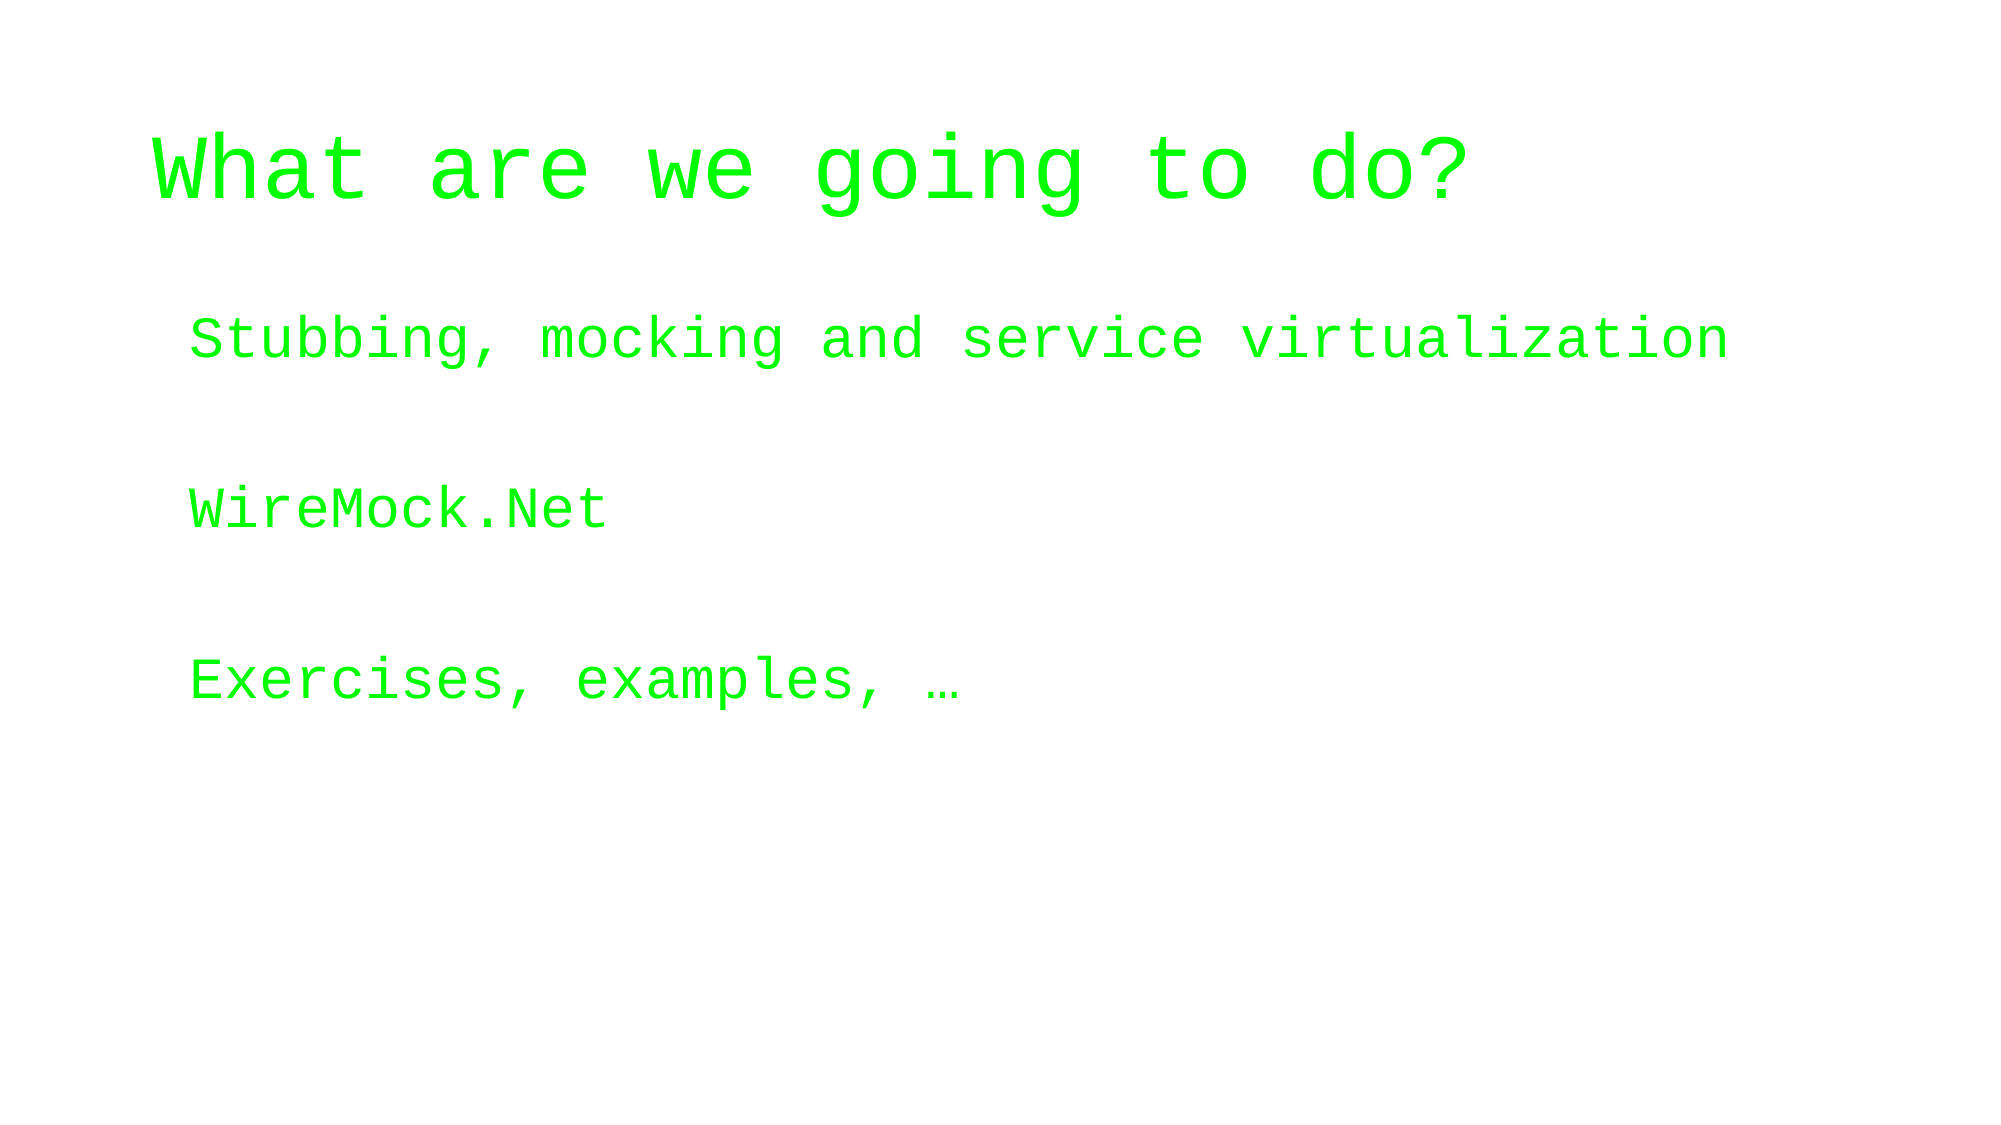

# What are we going to do?
Stubbing, mocking and service virtualization
WireMock.Net
Exercises, examples, …